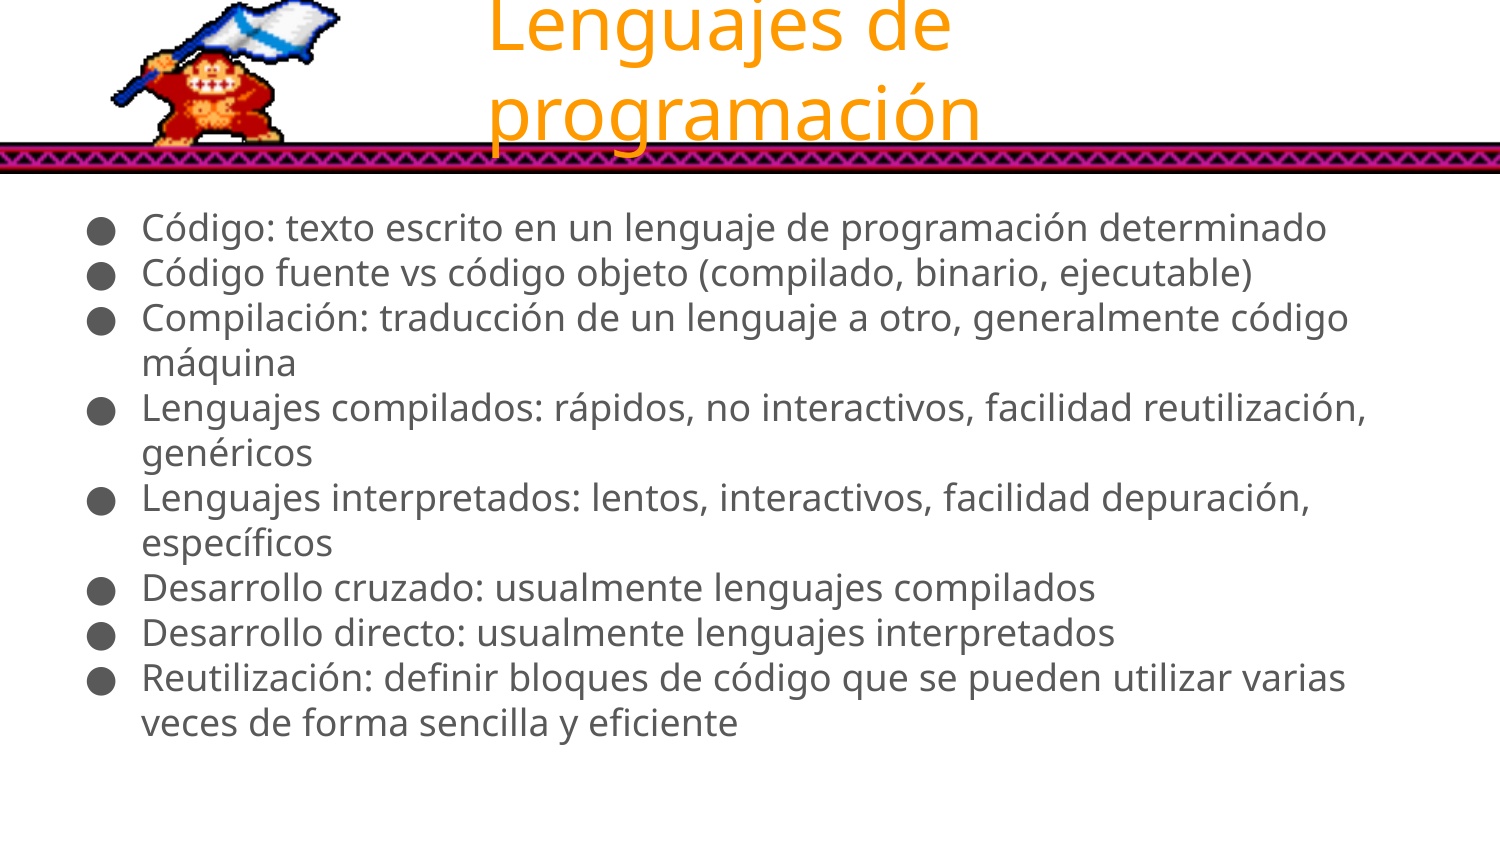

# Lenguajes de programación
Código: texto escrito en un lenguaje de programación determinado
Código fuente vs código objeto (compilado, binario, ejecutable)
Compilación: traducción de un lenguaje a otro, generalmente código máquina
Lenguajes compilados: rápidos, no interactivos, facilidad reutilización, genéricos
Lenguajes interpretados: lentos, interactivos, facilidad depuración, específicos
Desarrollo cruzado: usualmente lenguajes compilados
Desarrollo directo: usualmente lenguajes interpretados
Reutilización: definir bloques de código que se pueden utilizar varias veces de forma sencilla y eficiente